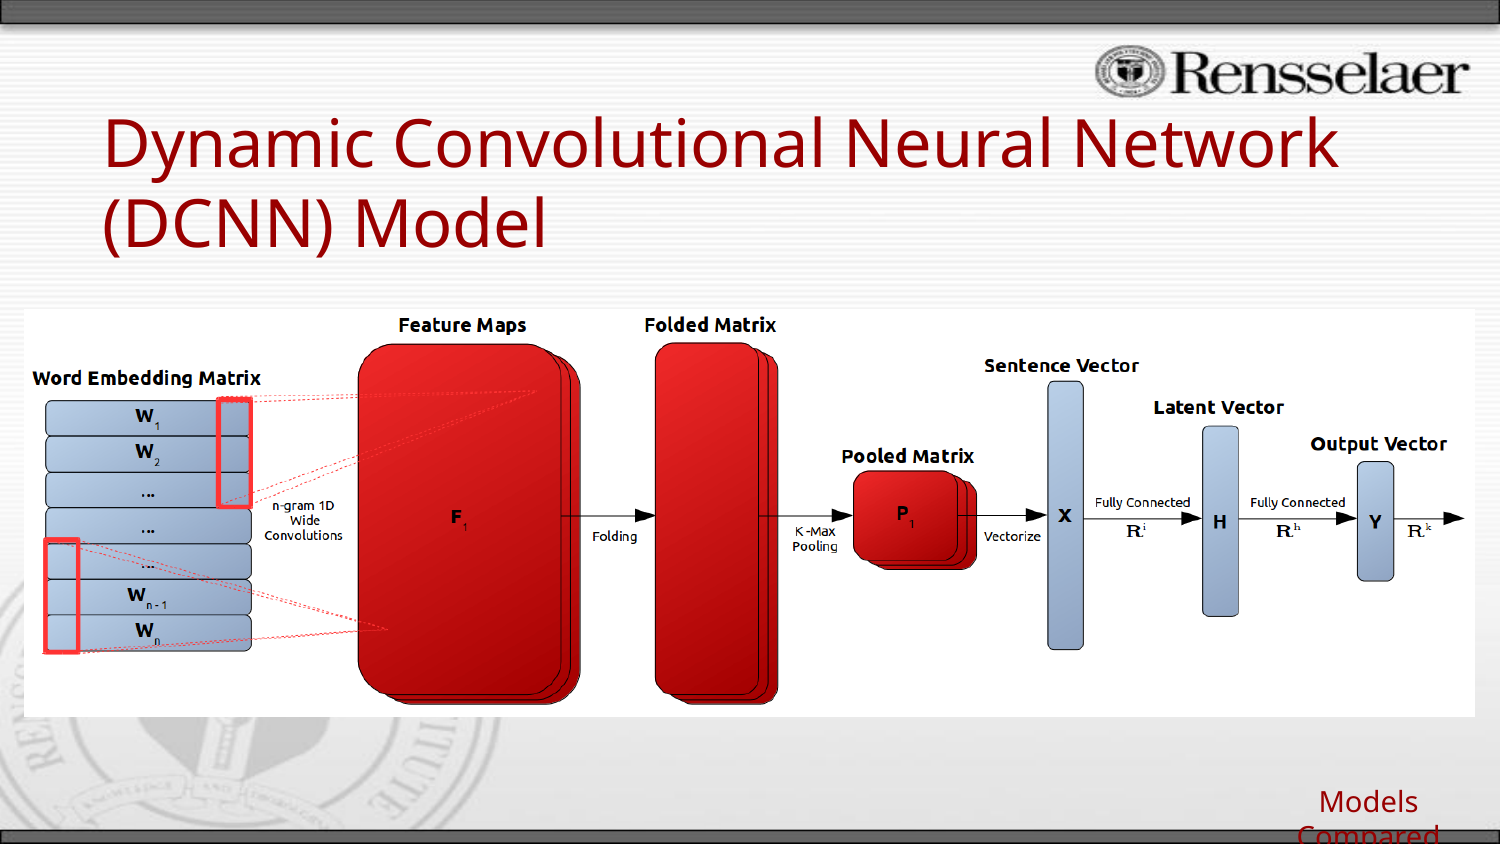

# Dynamic Convolutional Neural Network (DCNN) Model
Models Compared